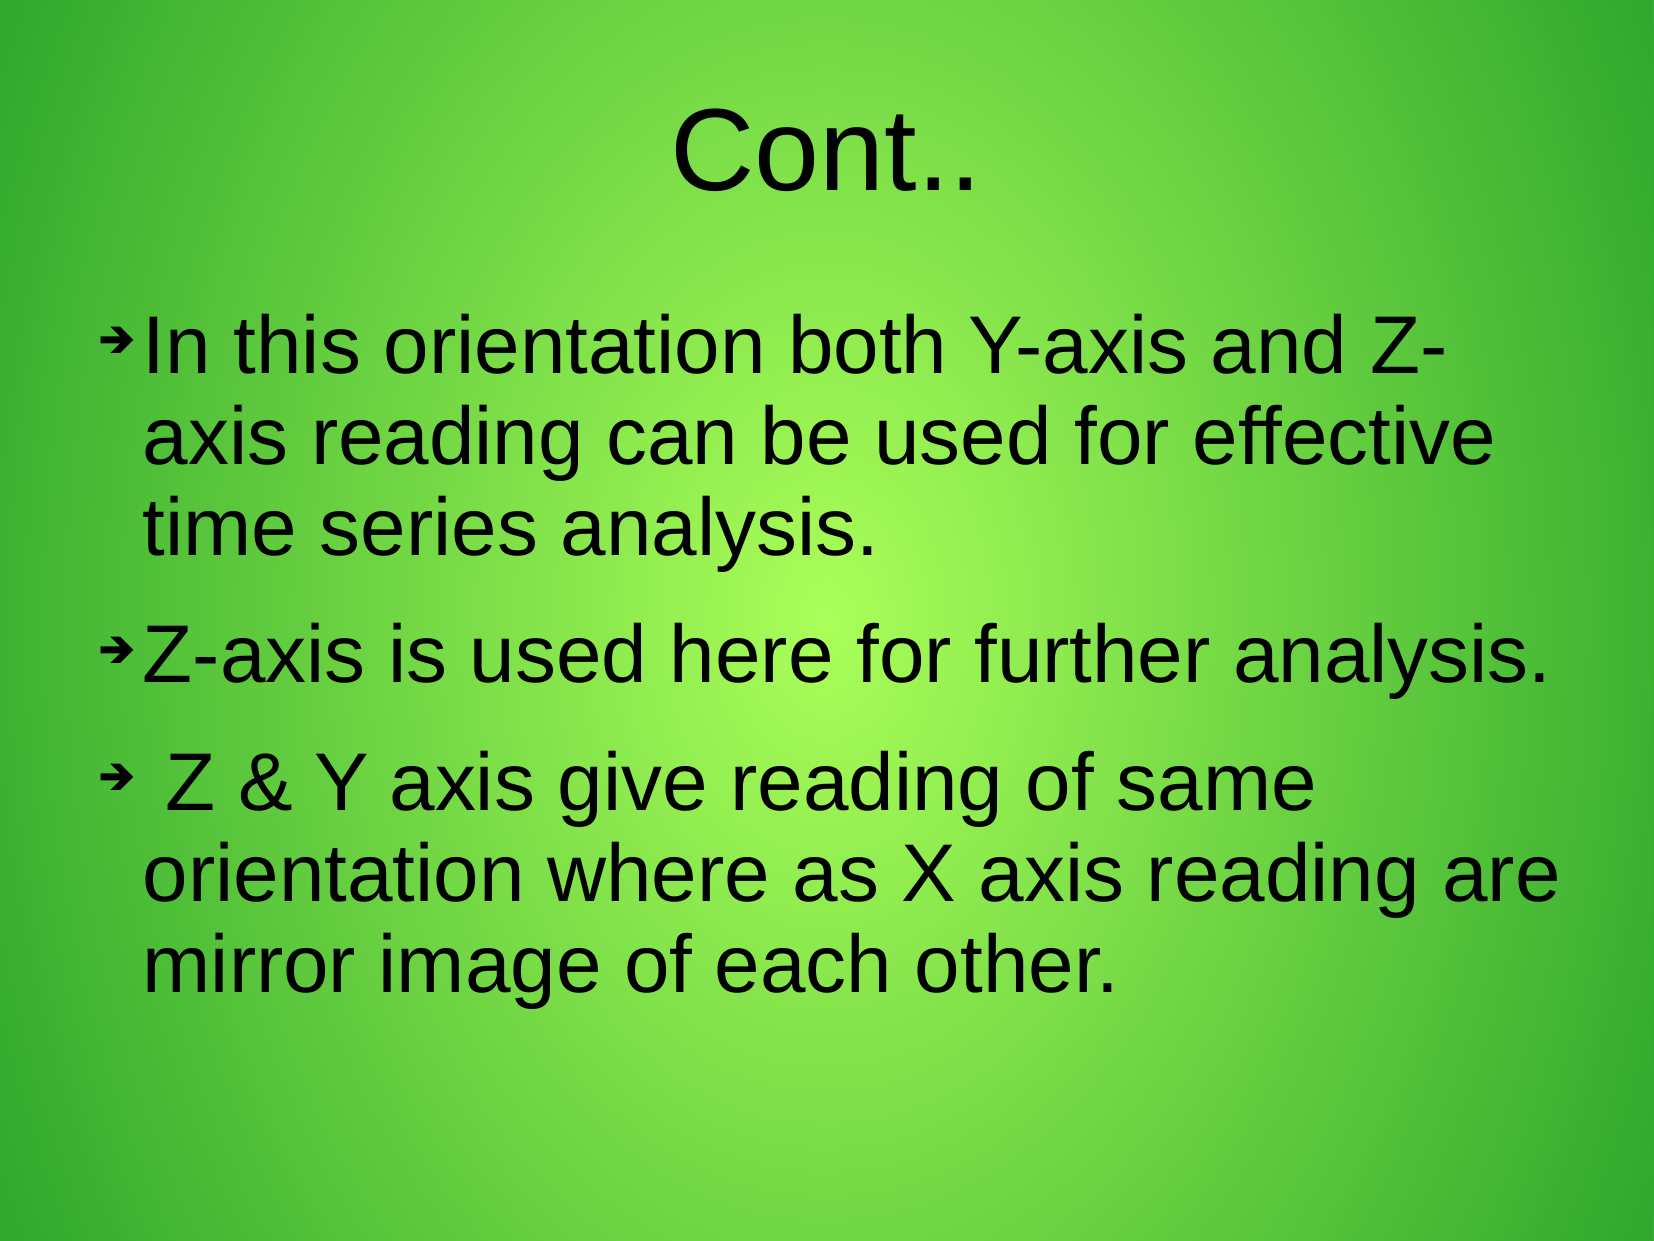

# Cont..
In this orientation both Y-axis and Z-axis reading can be used for effective time series analysis.
Z-axis is used here for further analysis.
 Z & Y axis give reading of same orientation where as X axis reading are mirror image of each other.